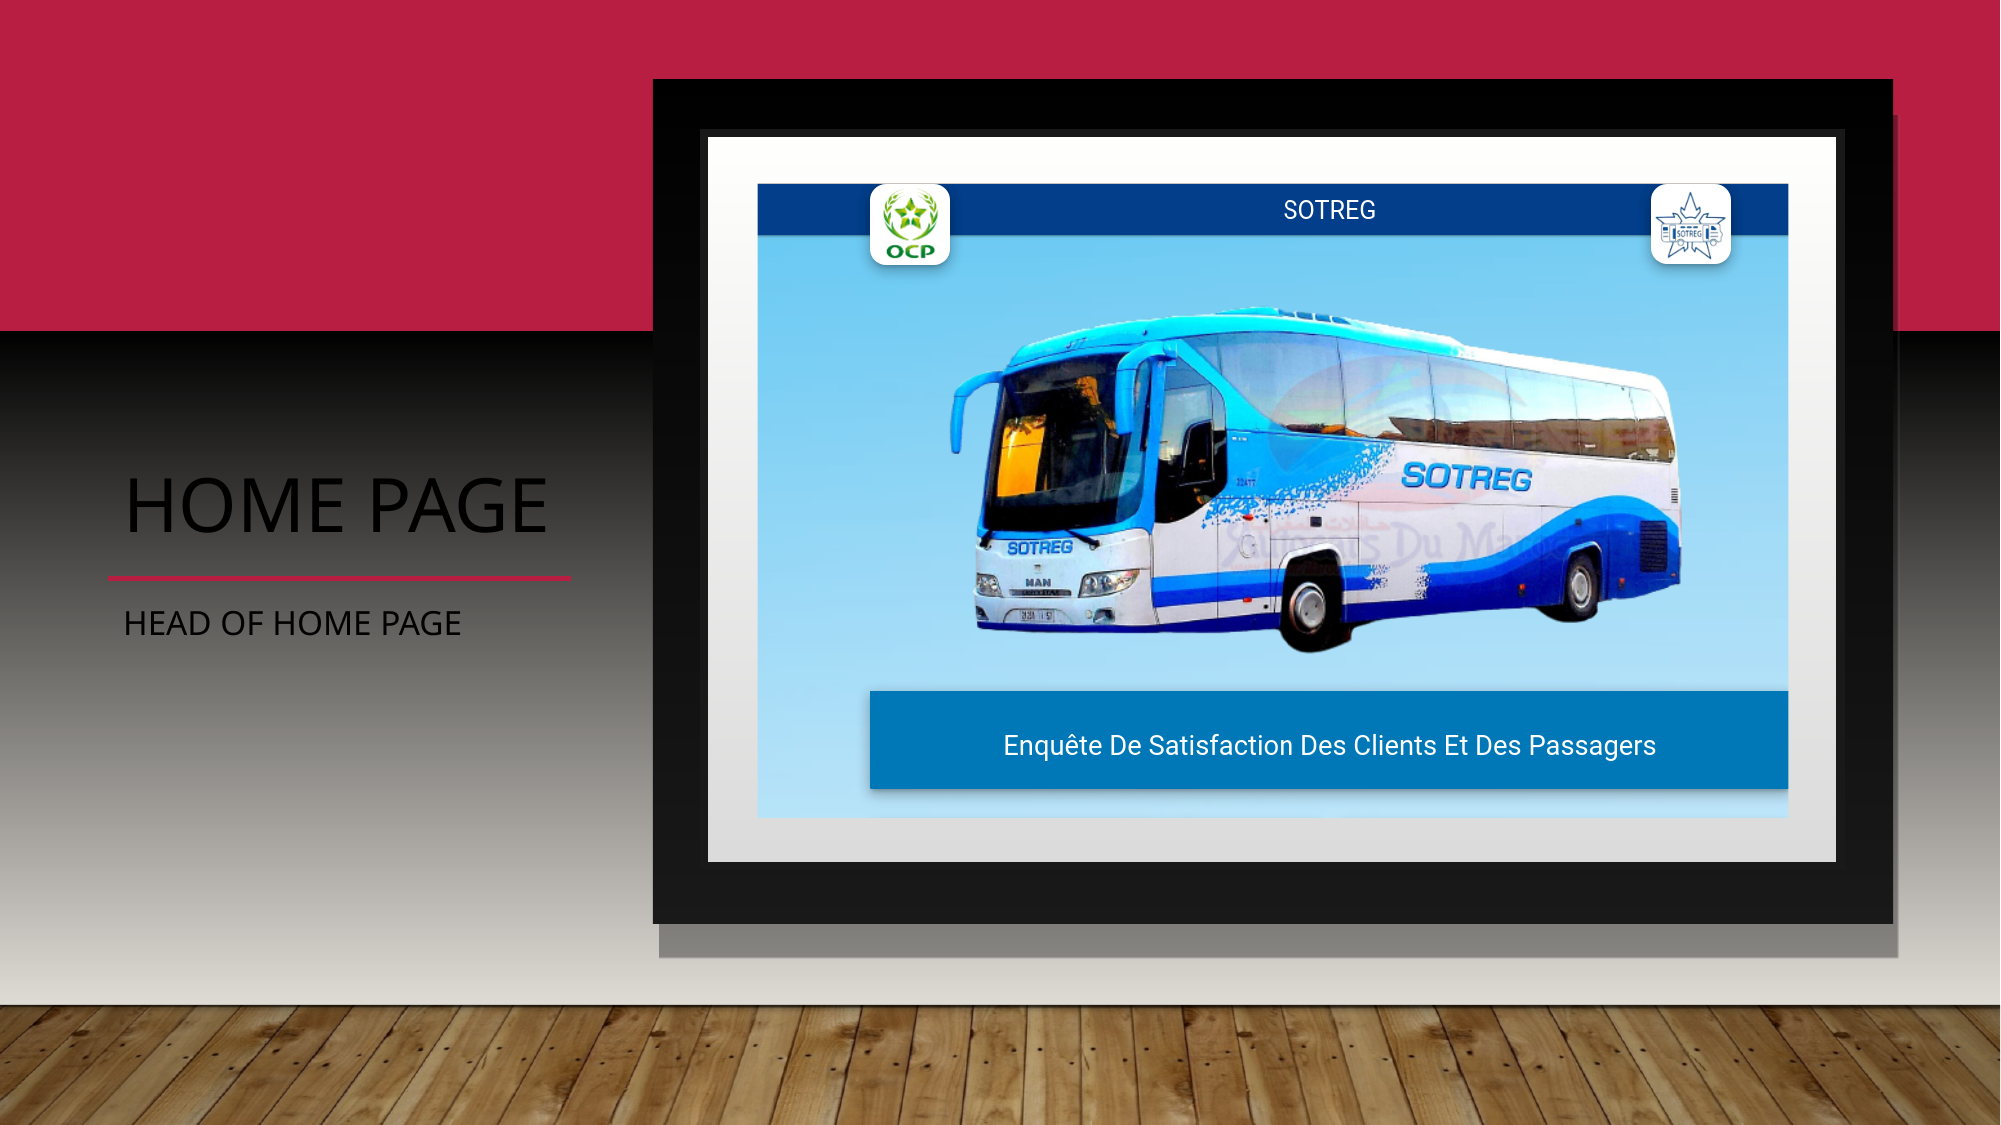

# Home page
Head of home page